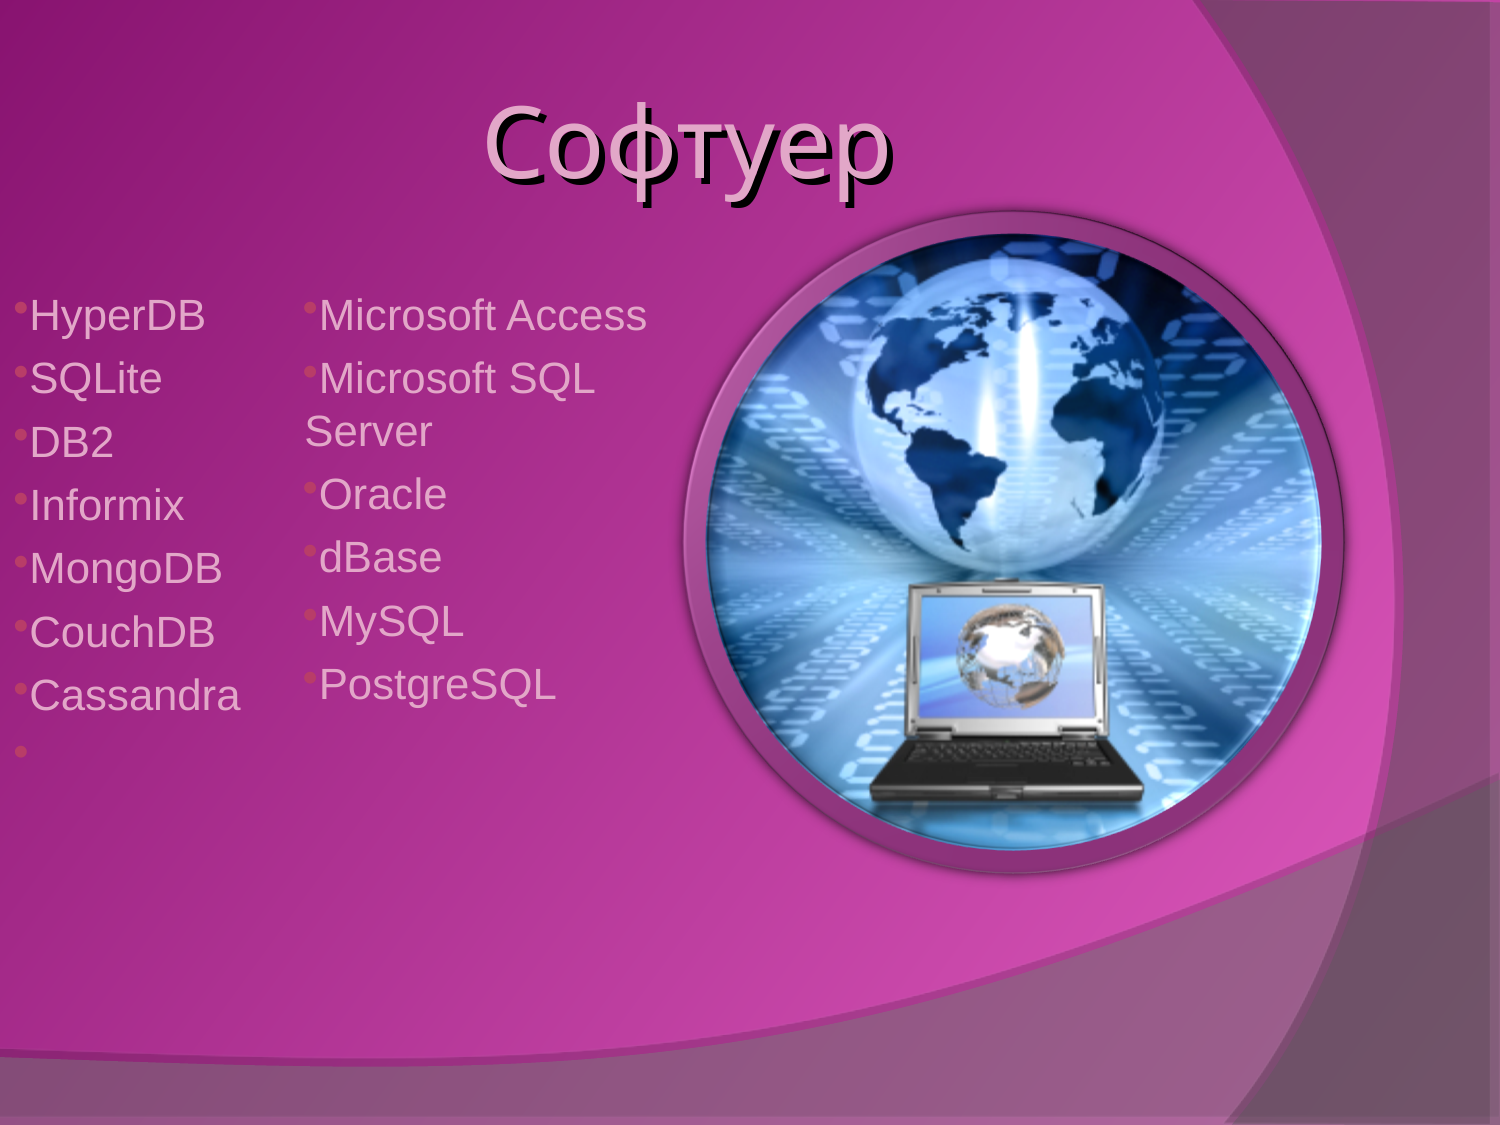

# Софтуер
HyperDB
SQLite
DB2
Informix
MongoDB
CouchDB
Cassandra
Microsoft Access
Microsoft SQL Server
Oracle
dBase
MySQL
PostgreSQL